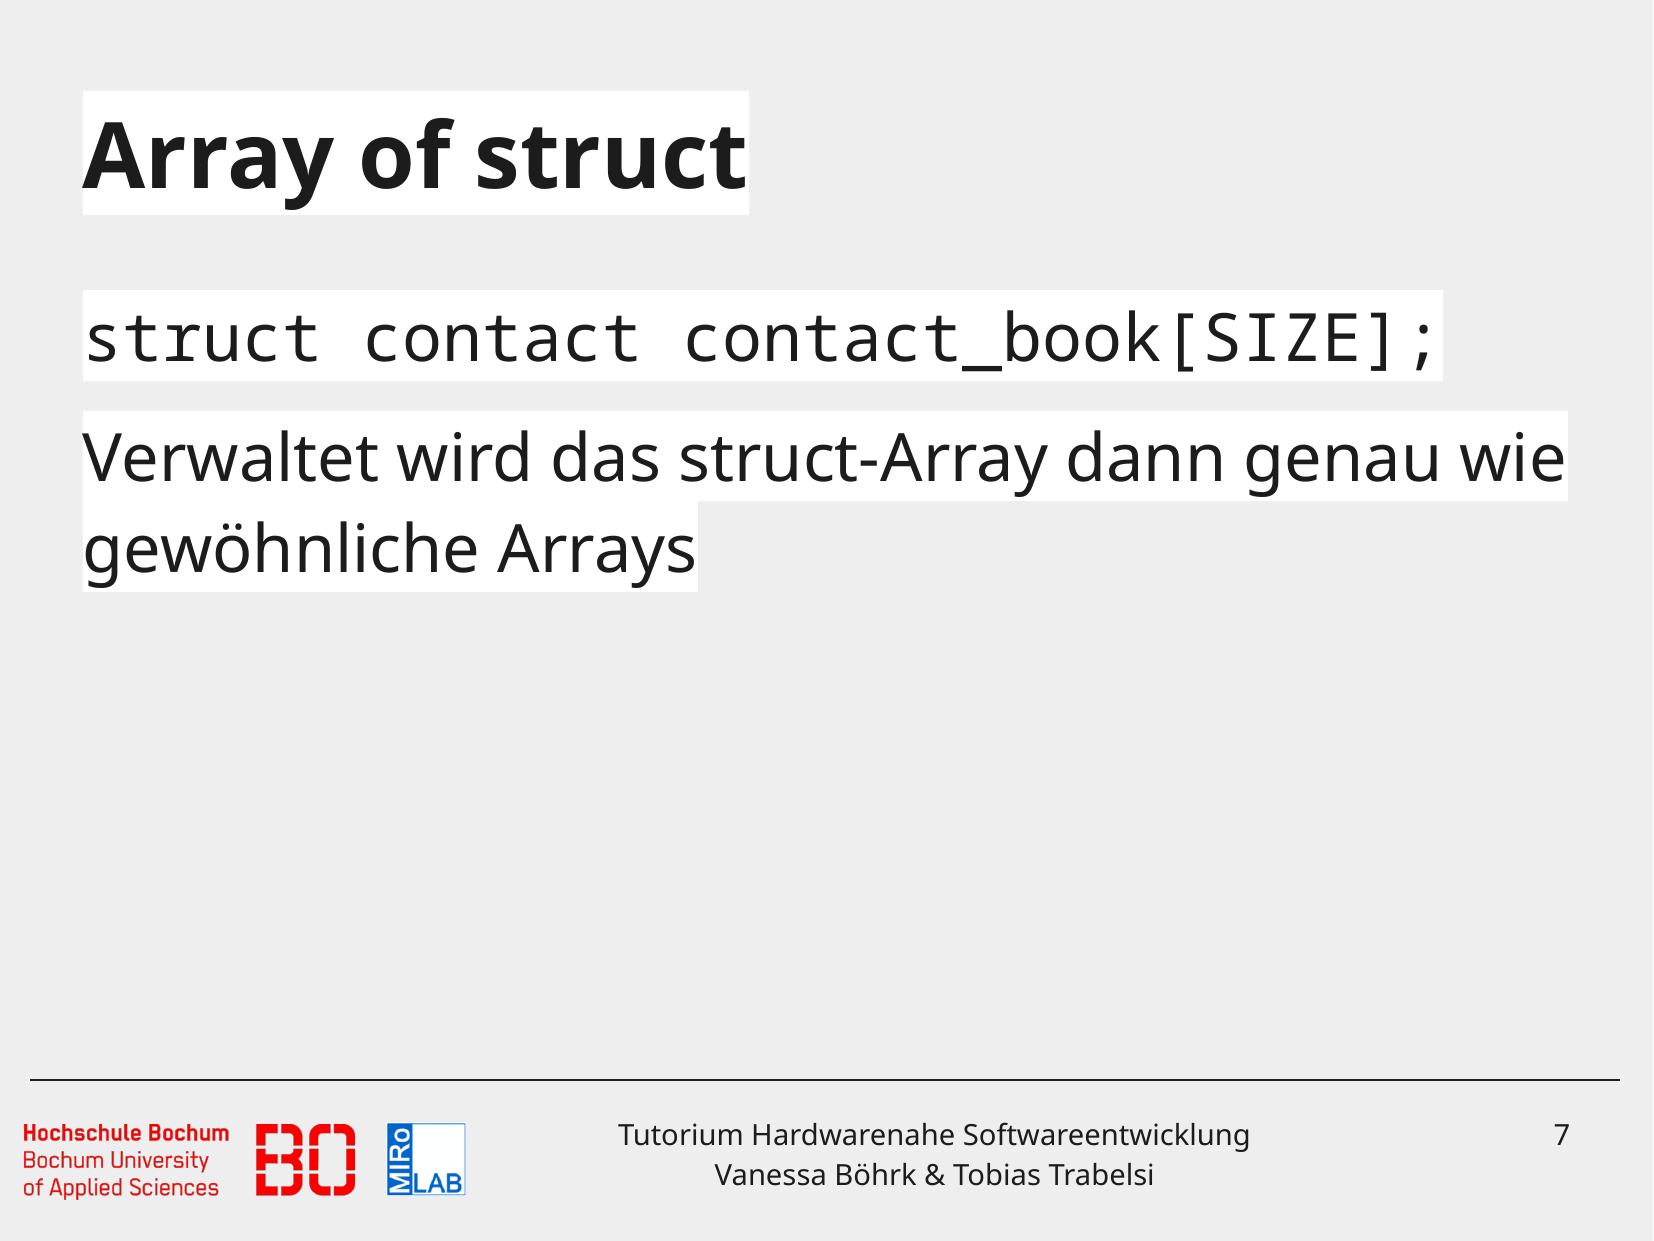

# Array of struct
struct contact contact_book[SIZE];
Verwaltet wird das struct-Array dann genau wie gewöhnliche Arrays
Vanessa Böhrk - Tutorium Hardwarenahe Softwareentwicklung
7